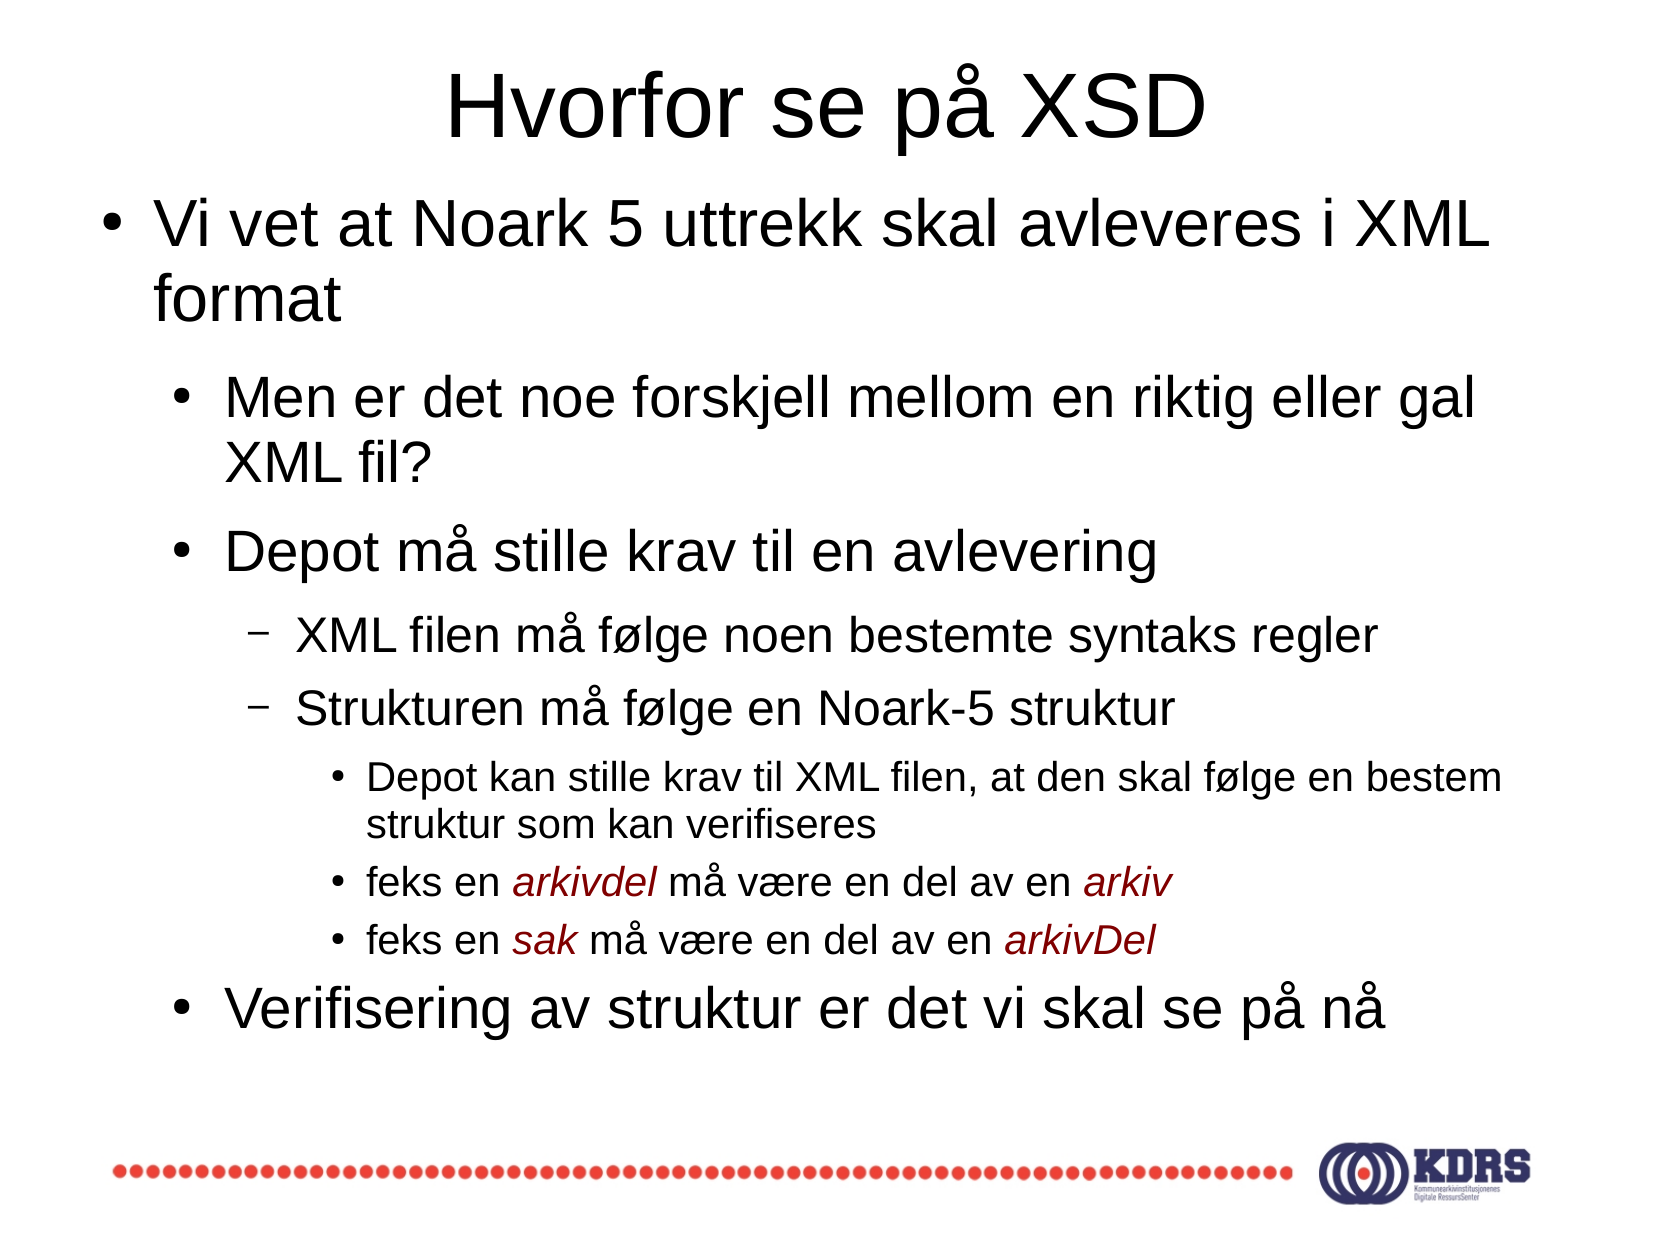

# Hvorfor se på XSD
Vi vet at Noark 5 uttrekk skal avleveres i XML format
Men er det noe forskjell mellom en riktig eller gal XML fil?
Depot må stille krav til en avlevering
XML filen må følge noen bestemte syntaks regler
Strukturen må følge en Noark-5 struktur
Depot kan stille krav til XML filen, at den skal følge en bestem struktur som kan verifiseres
feks en arkivdel må være en del av en arkiv
feks en sak må være en del av en arkivDel
Verifisering av struktur er det vi skal se på nå